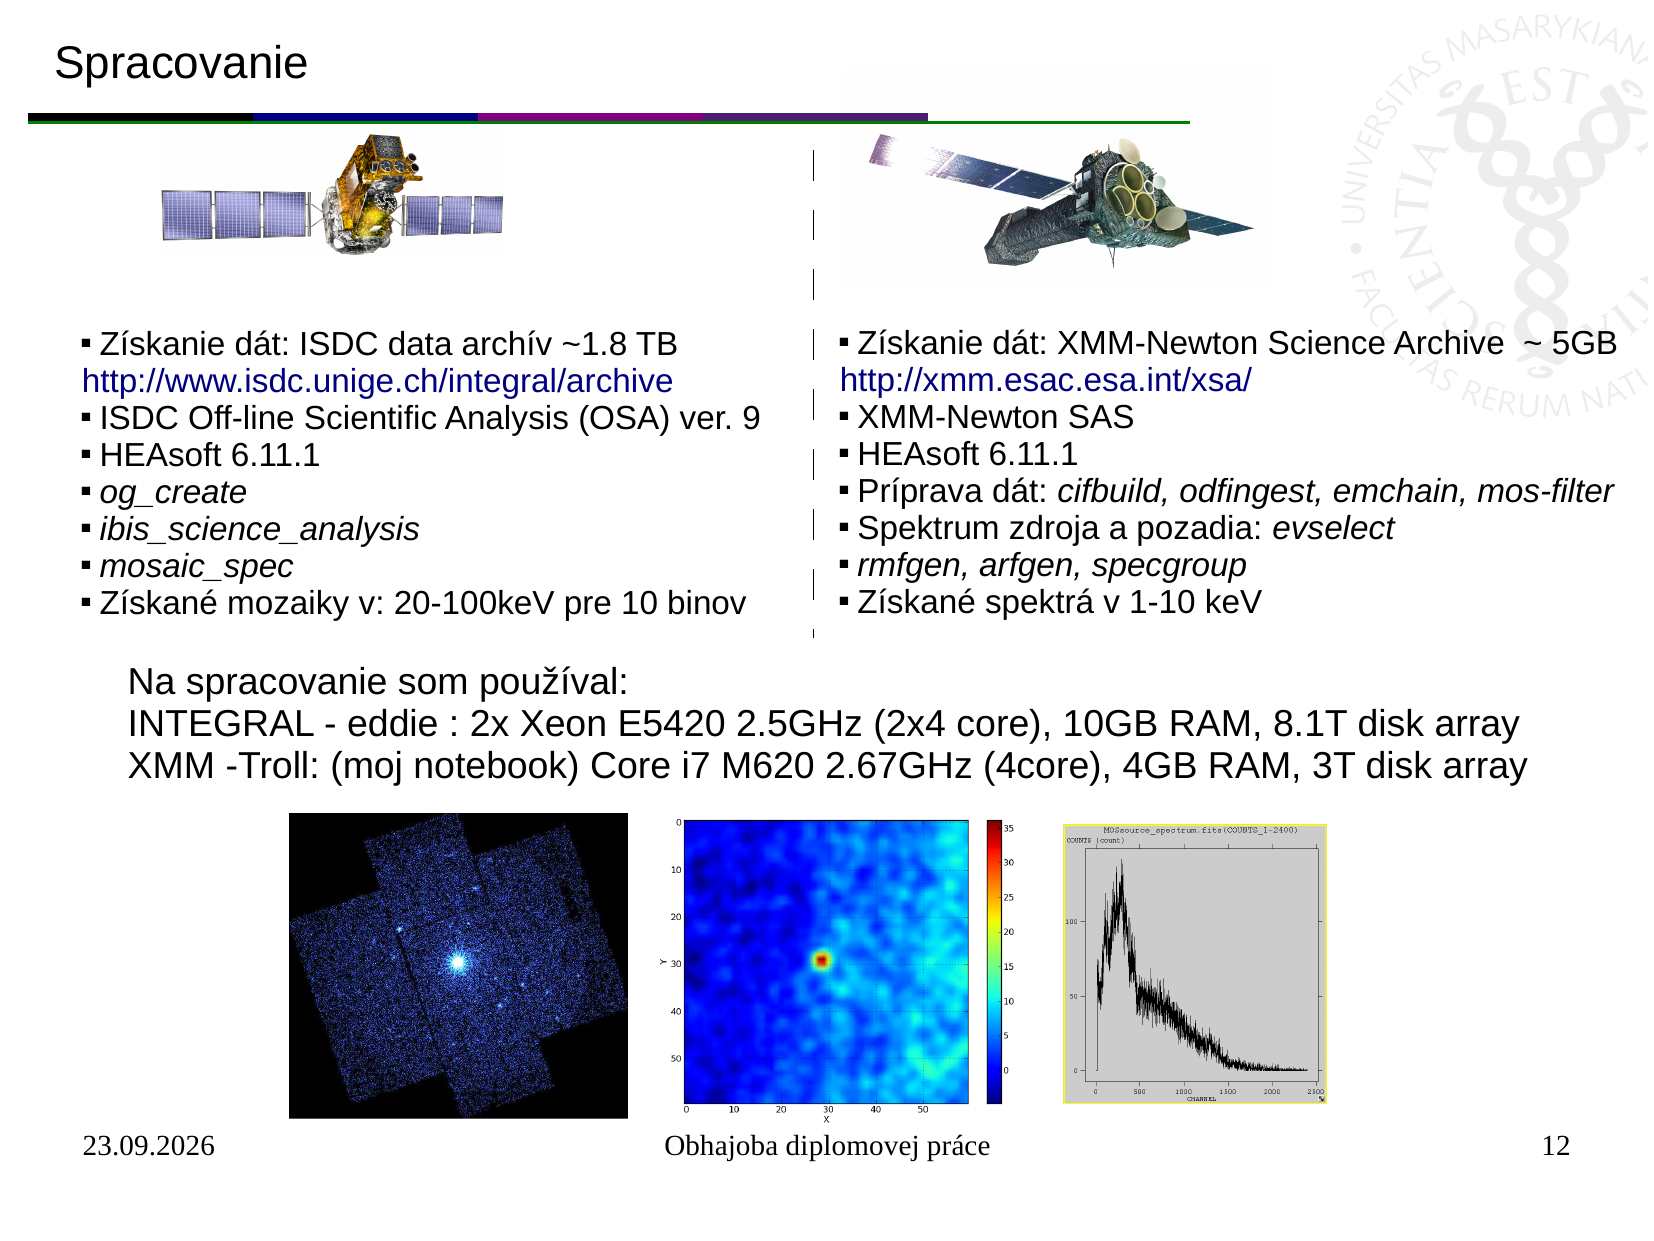

Spracovanie
 Získanie dát: XMM-Newton Science Archive ~ 5GB
http://xmm.esac.esa.int/xsa/
 XMM-Newton SAS
 HEAsoft 6.11.1
 Príprava dát: cifbuild, odfingest, emchain, mos-filter
 Spektrum zdroja a pozadia: evselect
 rmfgen, arfgen, specgroup
 Získané spektrá v 1-10 keV
 Získanie dát: ISDC data archív ~1.8 TB
http://www.isdc.unige.ch/integral/archive
 ISDC Off-line Scientific Analysis (OSA) ver. 9
 HEAsoft 6.11.1
 og_create
 ibis_science_analysis
 mosaic_spec
 Získané mozaiky v: 20-100keV pre 10 binov
Na spracovanie som používal:
INTEGRAL - eddie : 2x Xeon E5420 2.5GHz (2x4 core), 10GB RAM, 8.1T disk array
XMM -Troll: (moj notebook) Core i7 M620 2.67GHz (4core), 4GB RAM, 3T disk array
Obhajoba diplomovej práce
12